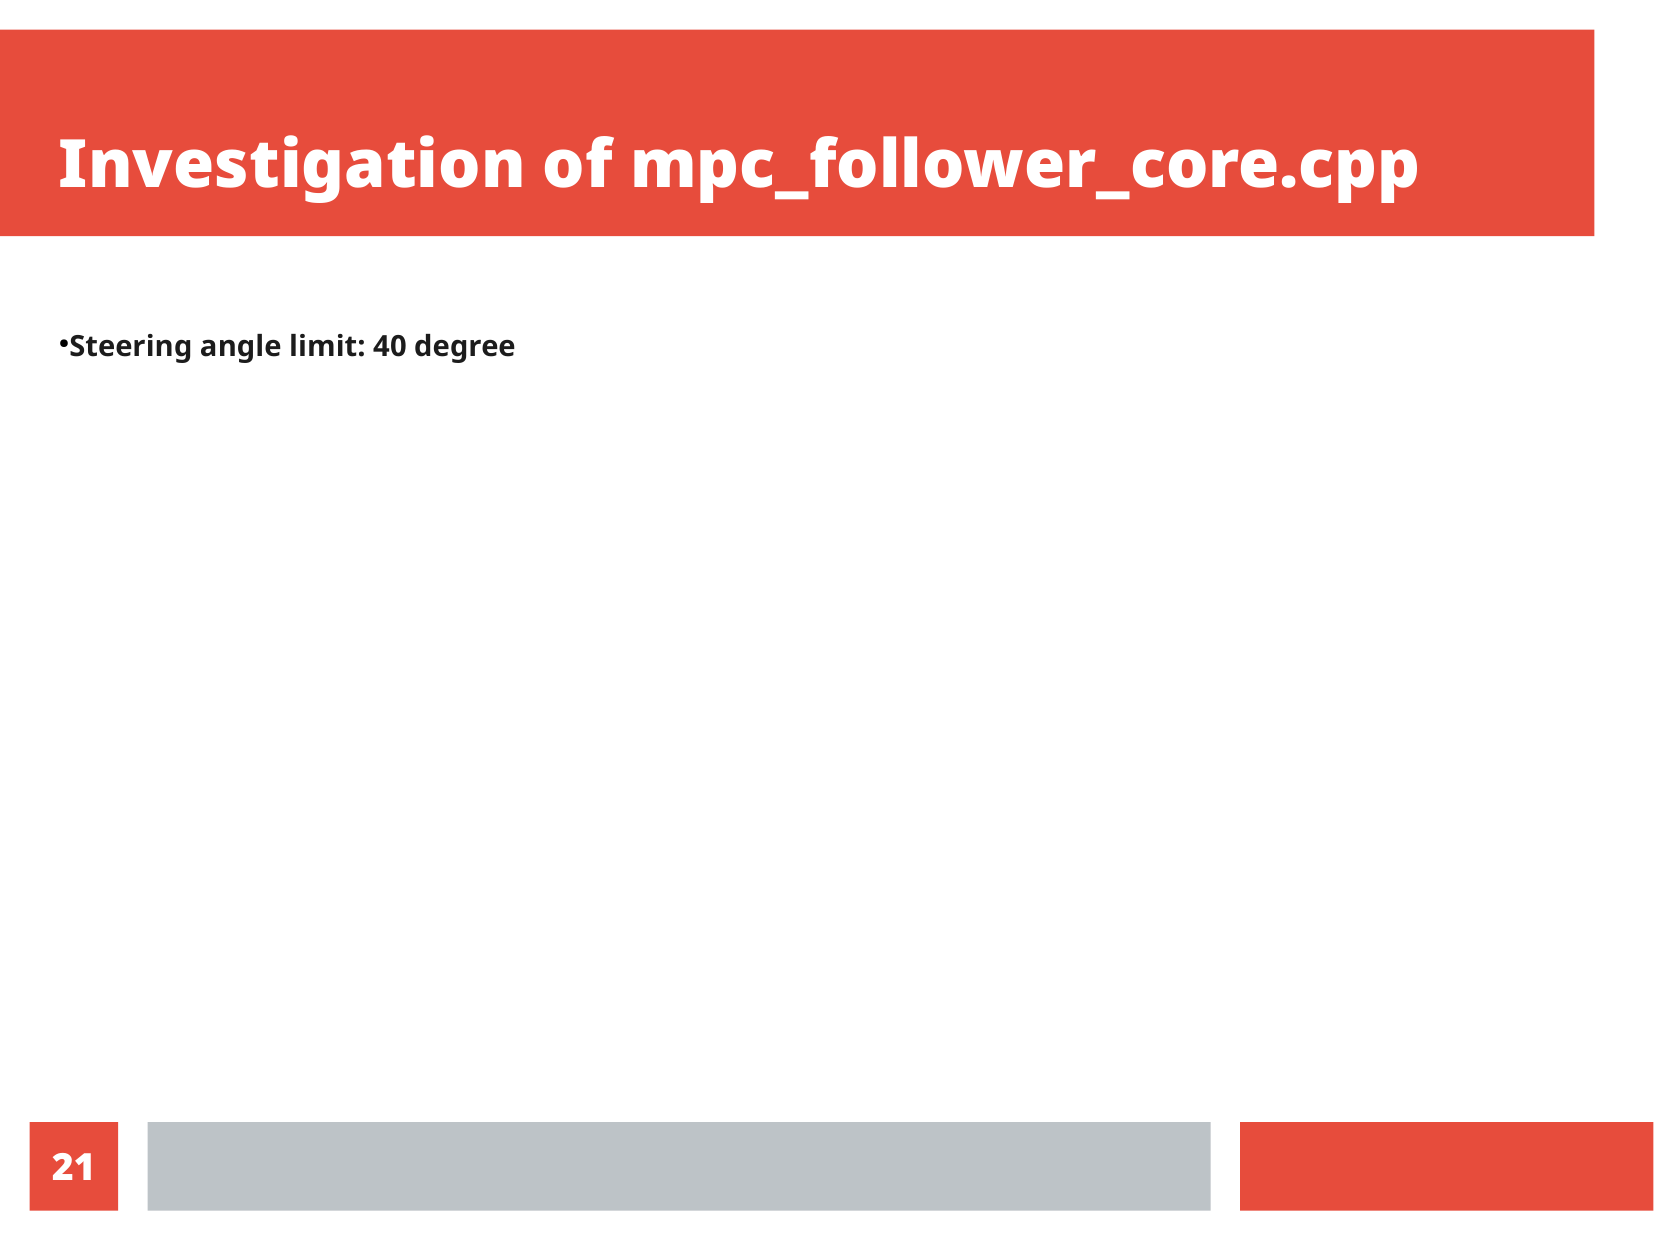

# Investigation of mpc_follower_core.cpp
Steering angle limit: 40 degree
21